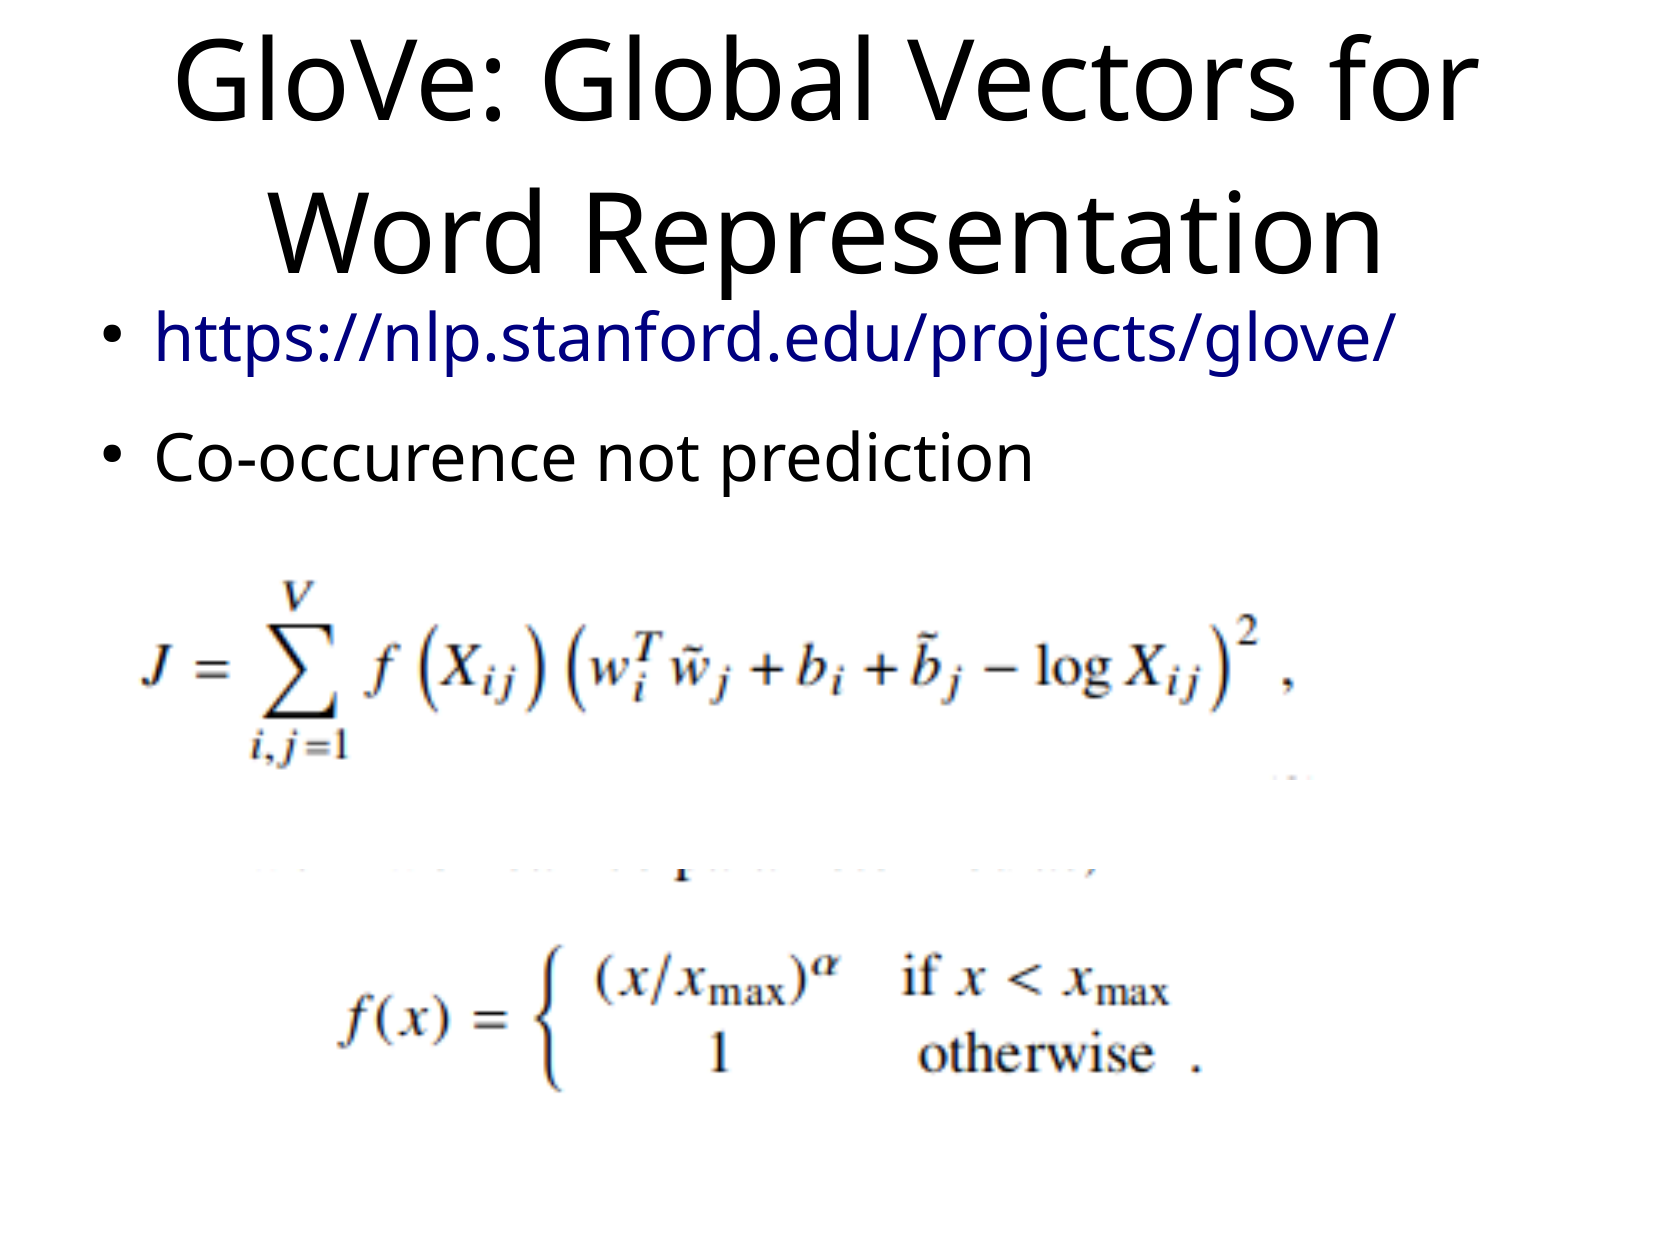

# GloVe: Global Vectors for Word Representation
https://nlp.stanford.edu/projects/glove/
Co-occurence not prediction